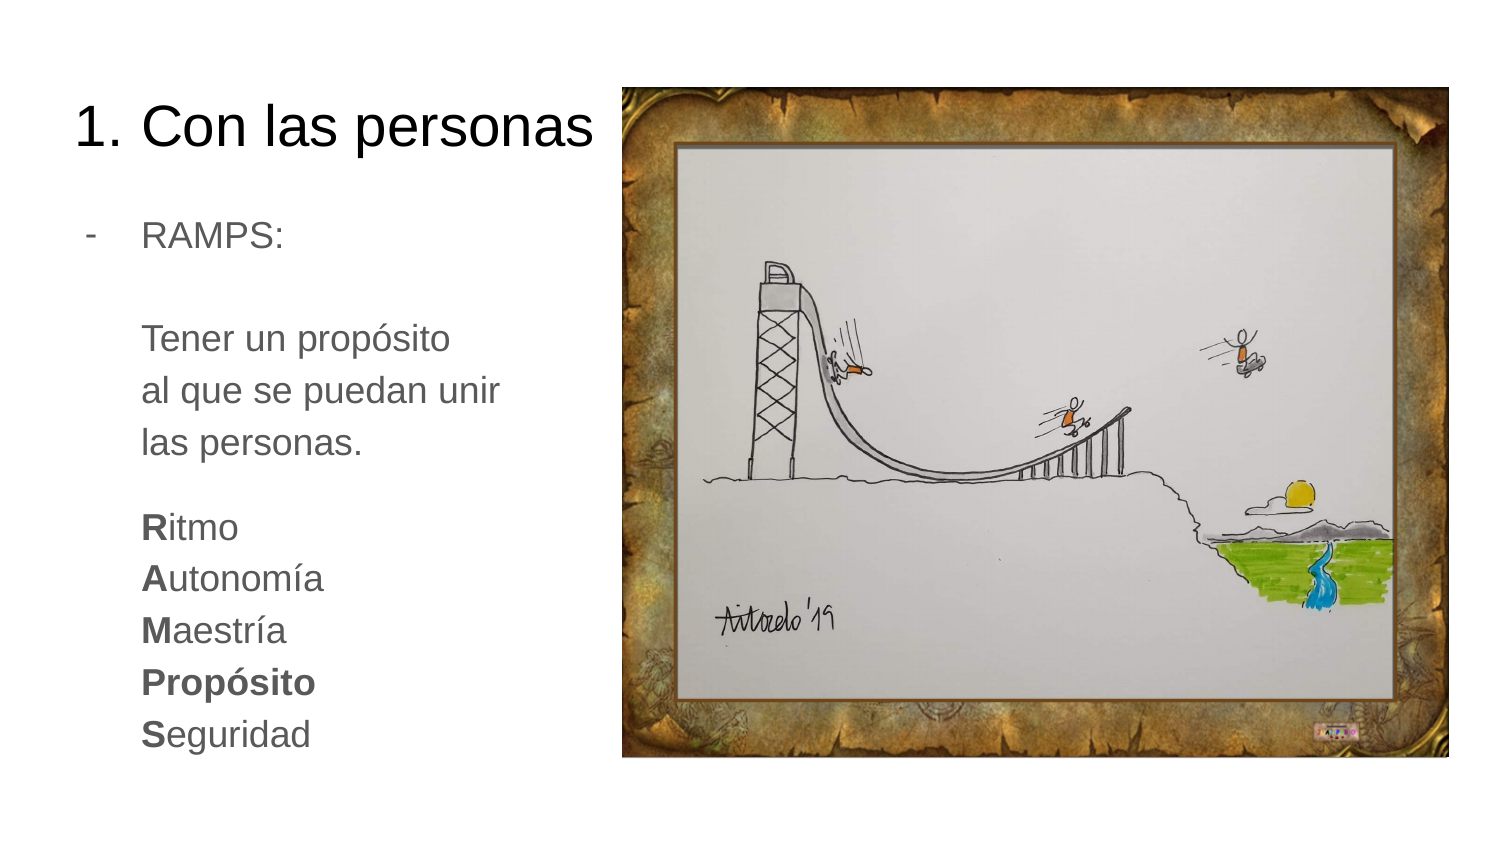

# Con las personas
RAMPS:
Tener un propósito
al que se puedan unir
las personas.
Ritmo
Autonomía
Maestría
Propósito
Seguridad